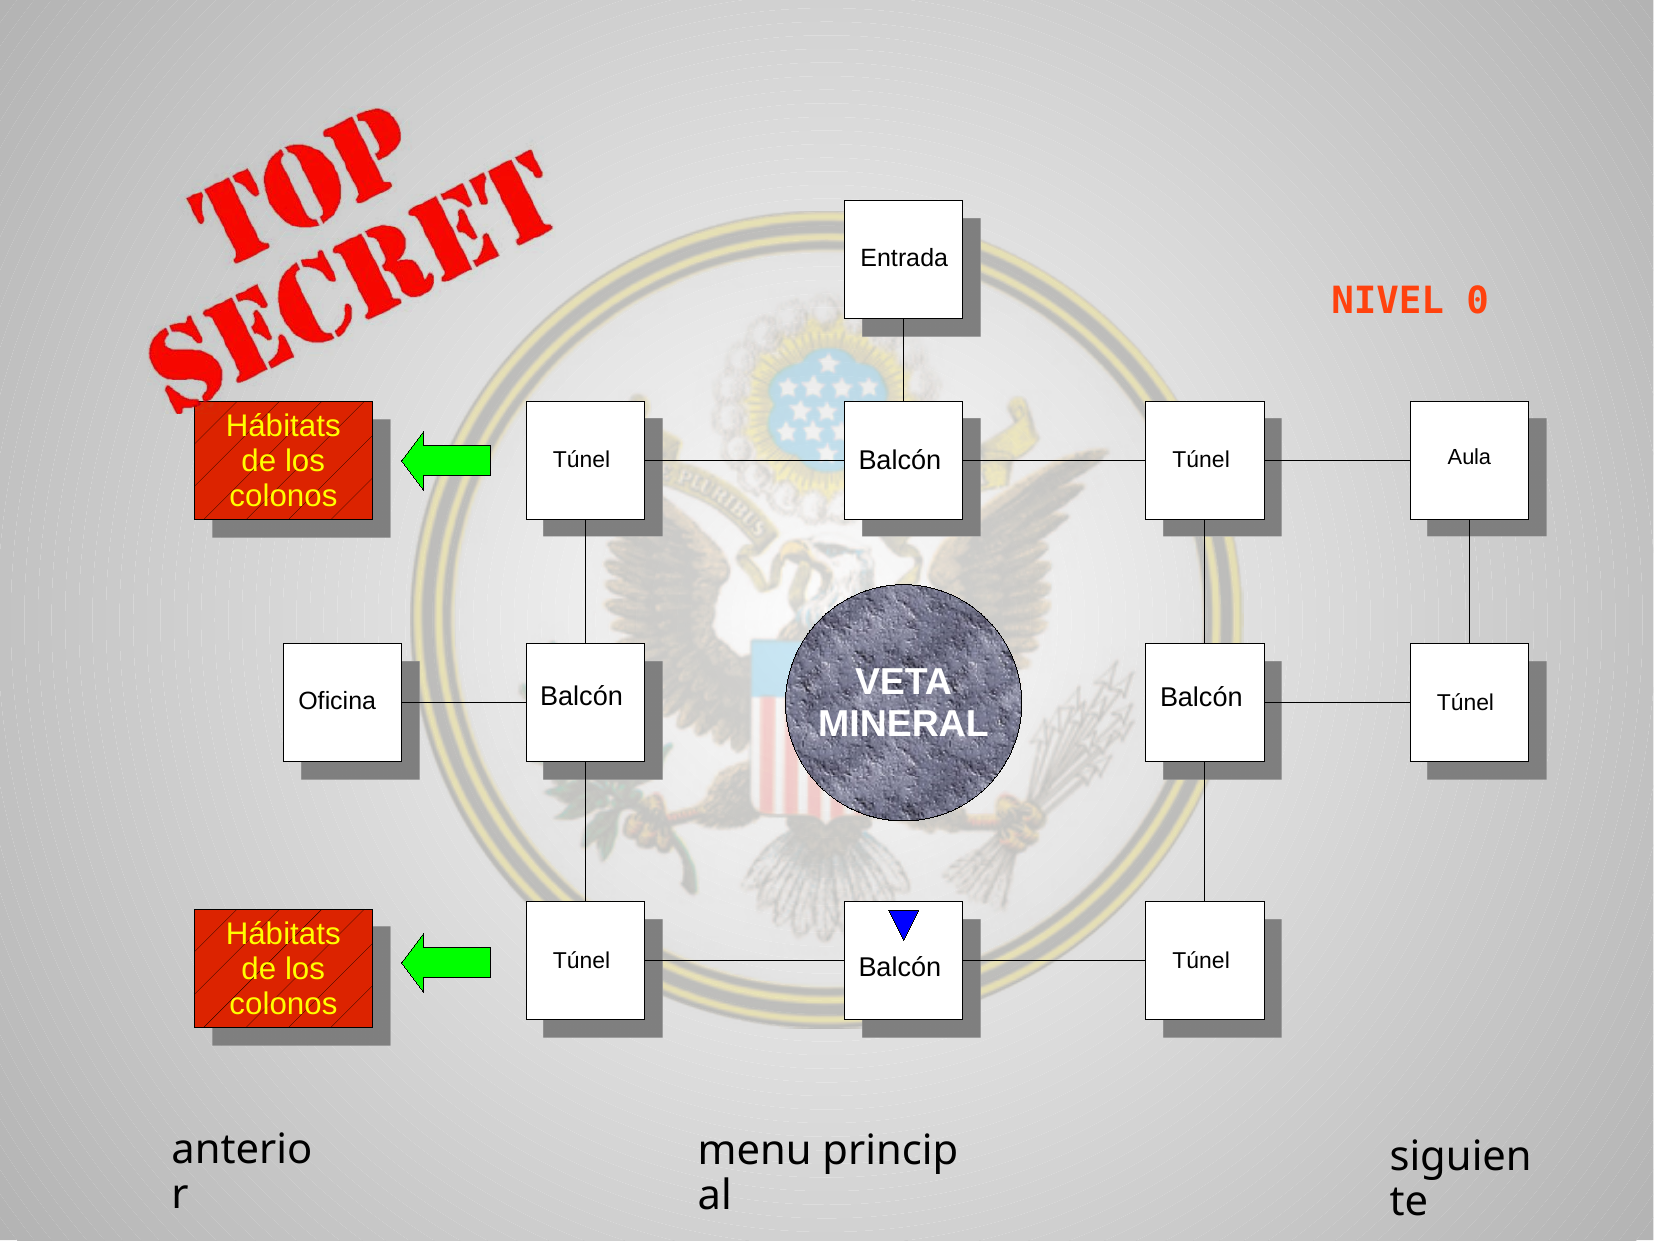

Entrada
NIVEL 0
Hábitats
de los
colonos
Aula
Balcón
Túnel
Túnel
VETA
MINERAL
Balcón
Balcón
Oficina
Túnel
Hábitats
de los
colonos
Túnel
Túnel
Balcón
anterior
menu principal
siguiente